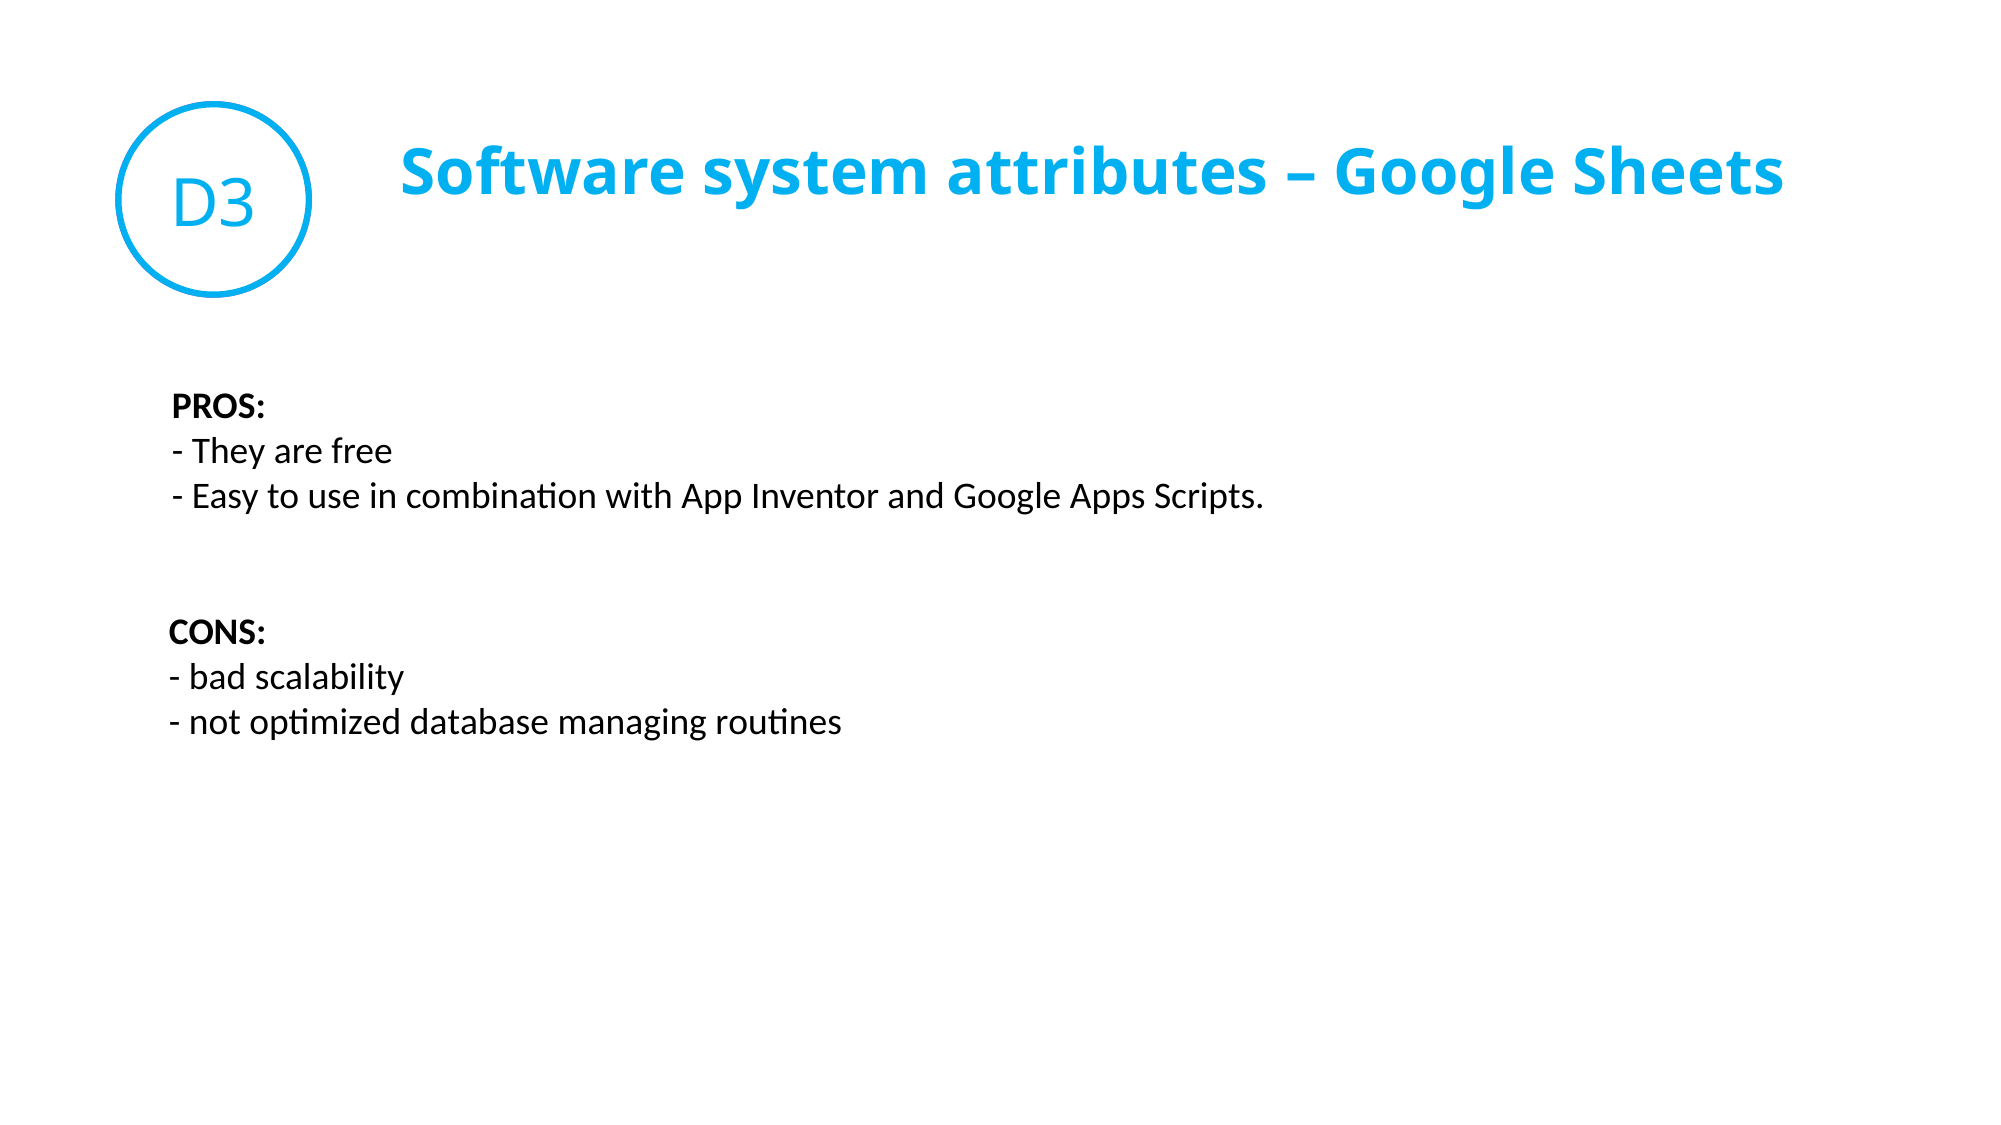

D1
D3
# Software system attributes – Google Sheets
PROS:
- They are free
- Easy to use in combination with App Inventor and Google Apps Scripts.
CONS:
- bad scalability
- not optimized database managing routines